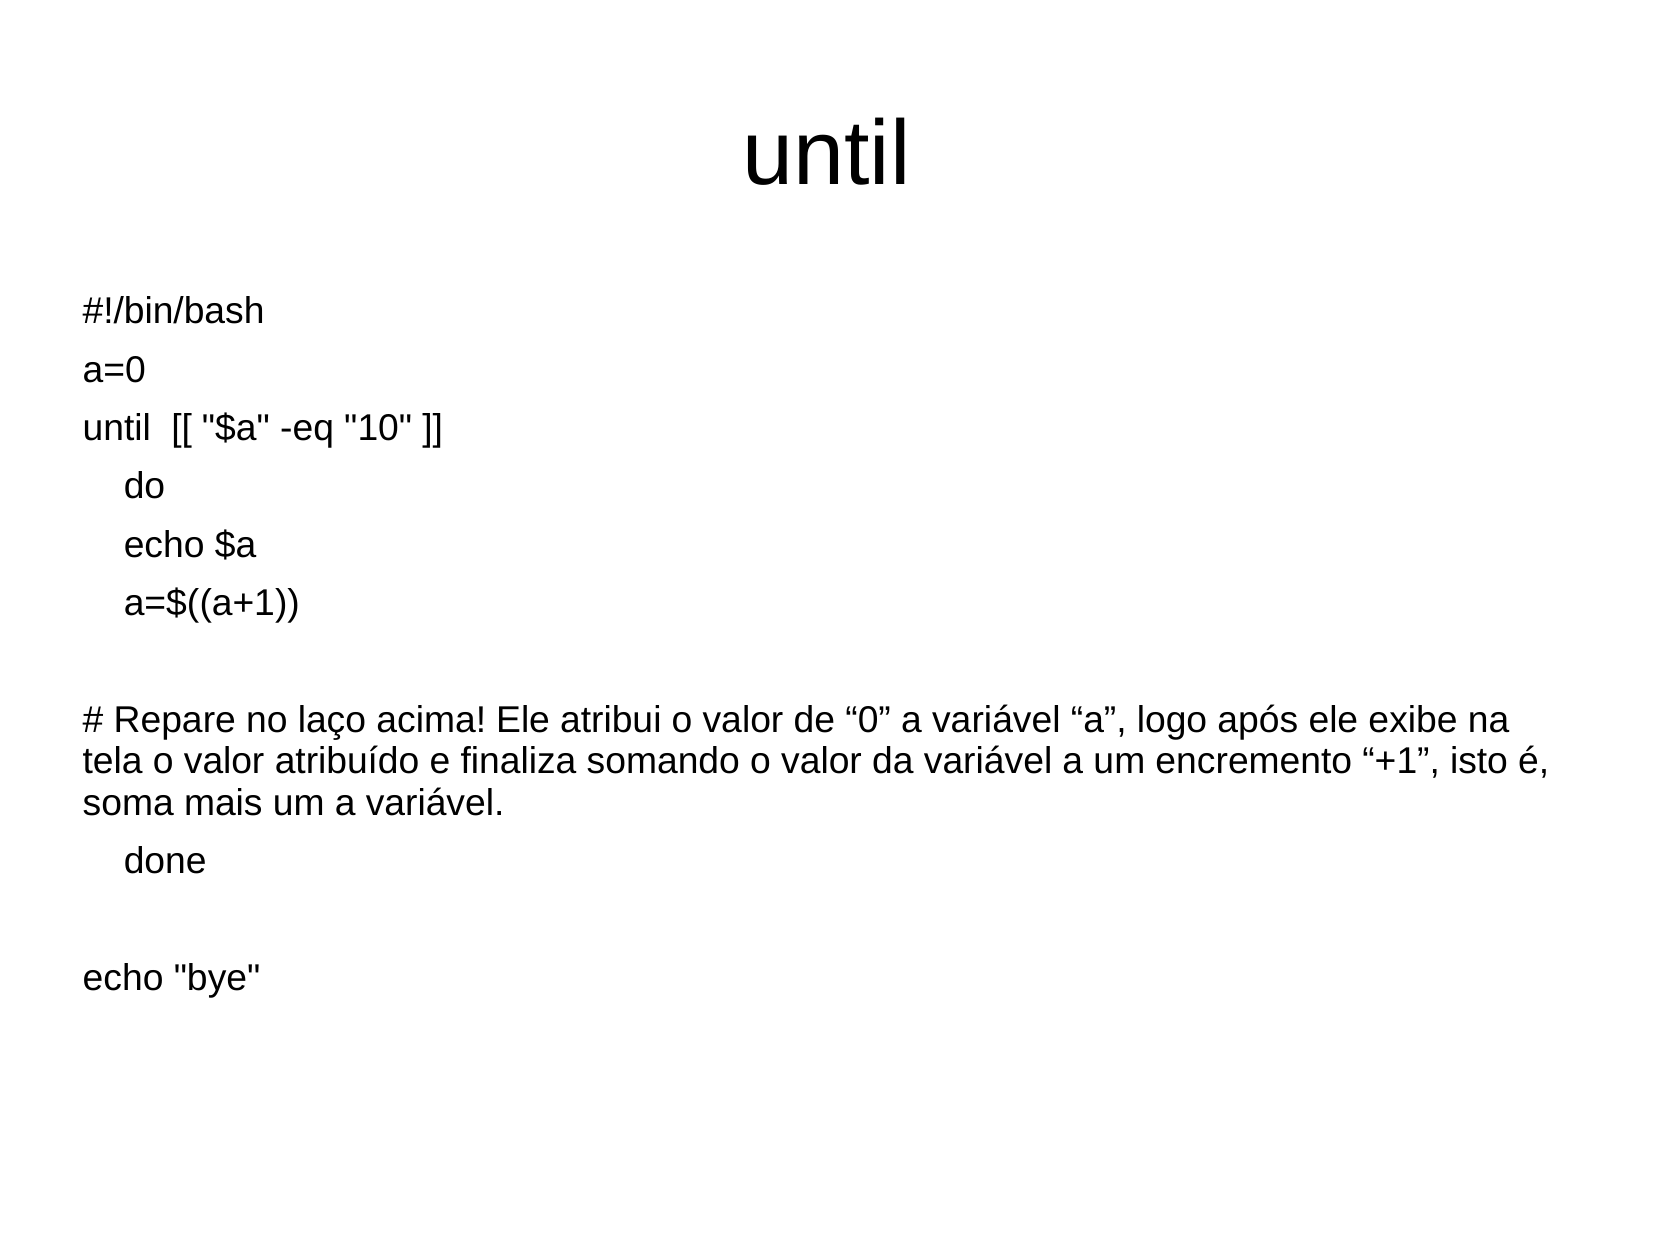

# until
#!/bin/bash
a=0
until [[ "$a" -eq "10" ]]
 do
 echo $a
 a=$((a+1))
# Repare no laço acima! Ele atribui o valor de “0” a variável “a”, logo após ele exibe na tela o valor atribuído e finaliza somando o valor da variável a um encremento “+1”, isto é, soma mais um a variável.
 done
echo "bye"